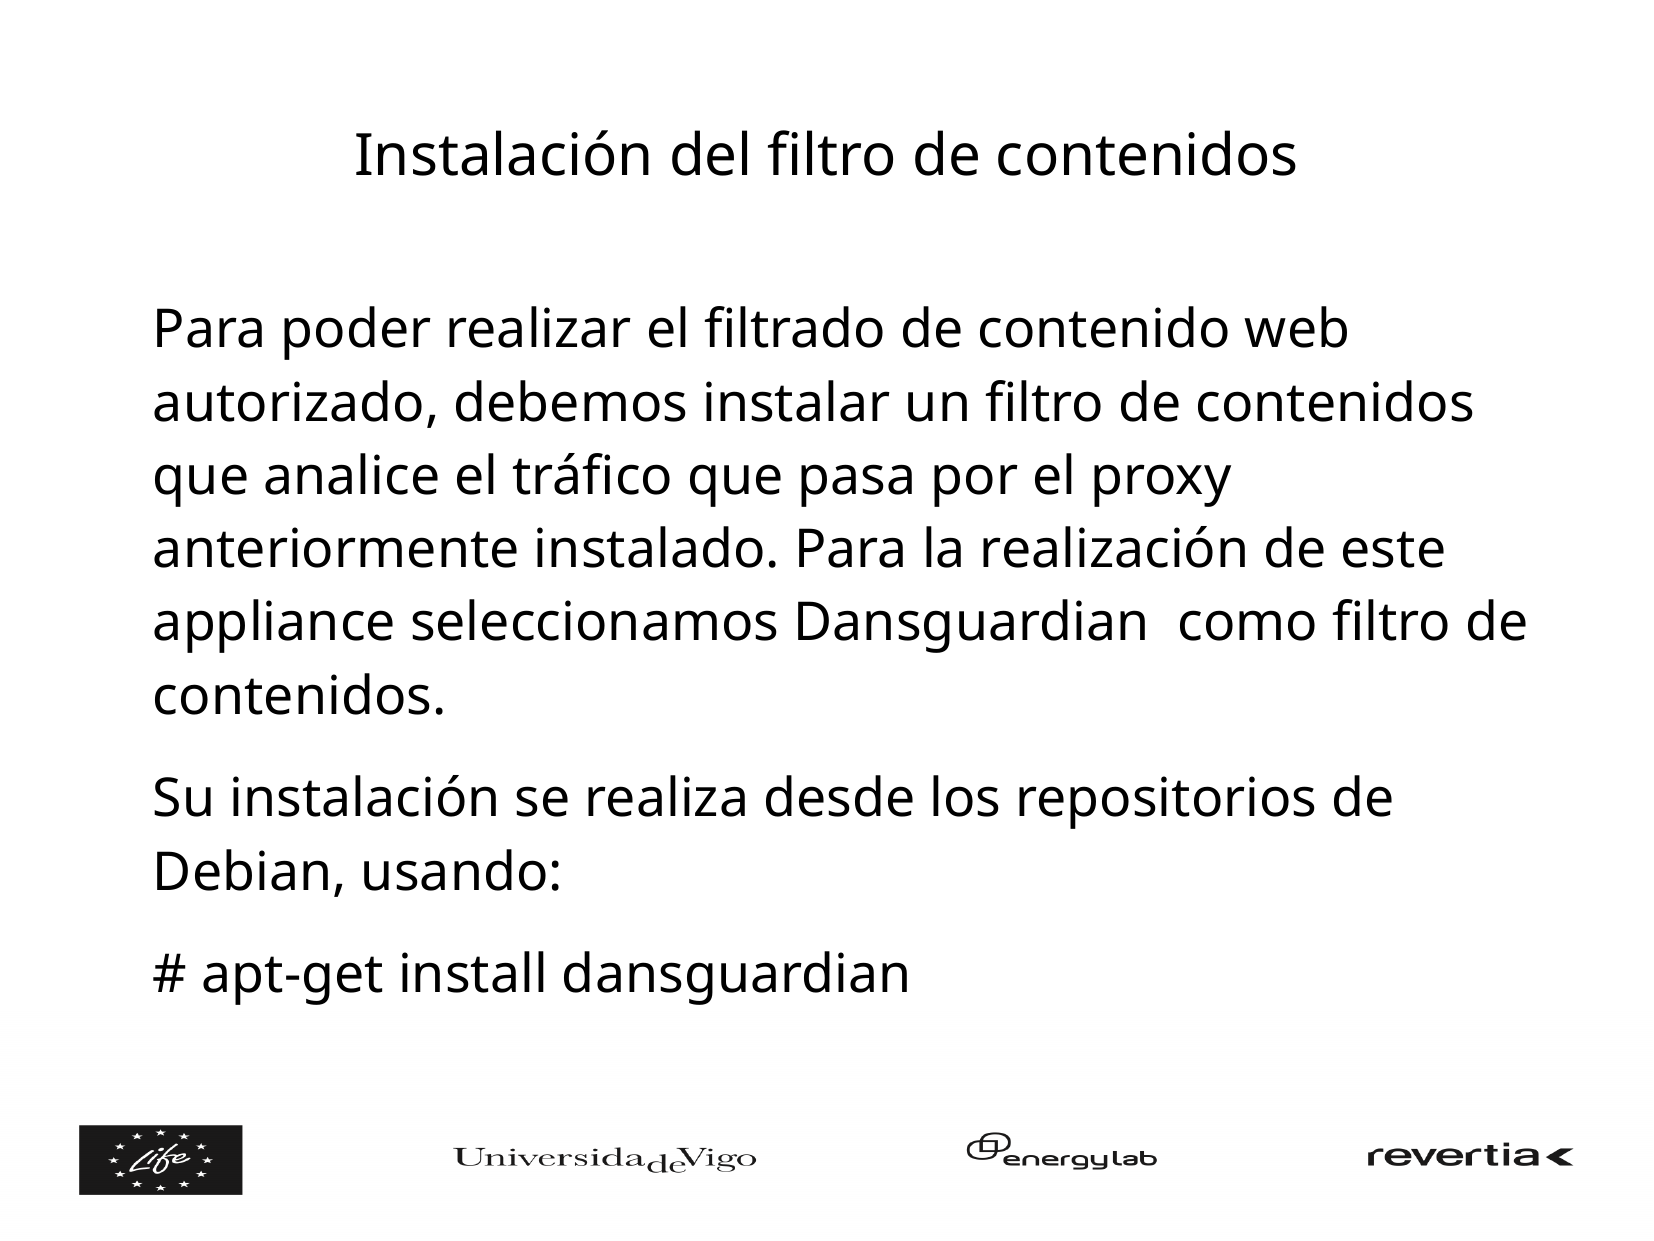

# Instalación del filtro de contenidos
Para poder realizar el filtrado de contenido web autorizado, debemos instalar un filtro de contenidos que analice el tráfico que pasa por el proxy anteriormente instalado. Para la realización de este appliance seleccionamos Dansguardian como filtro de contenidos.
Su instalación se realiza desde los repositorios de Debian, usando:
# apt-get install dansguardian